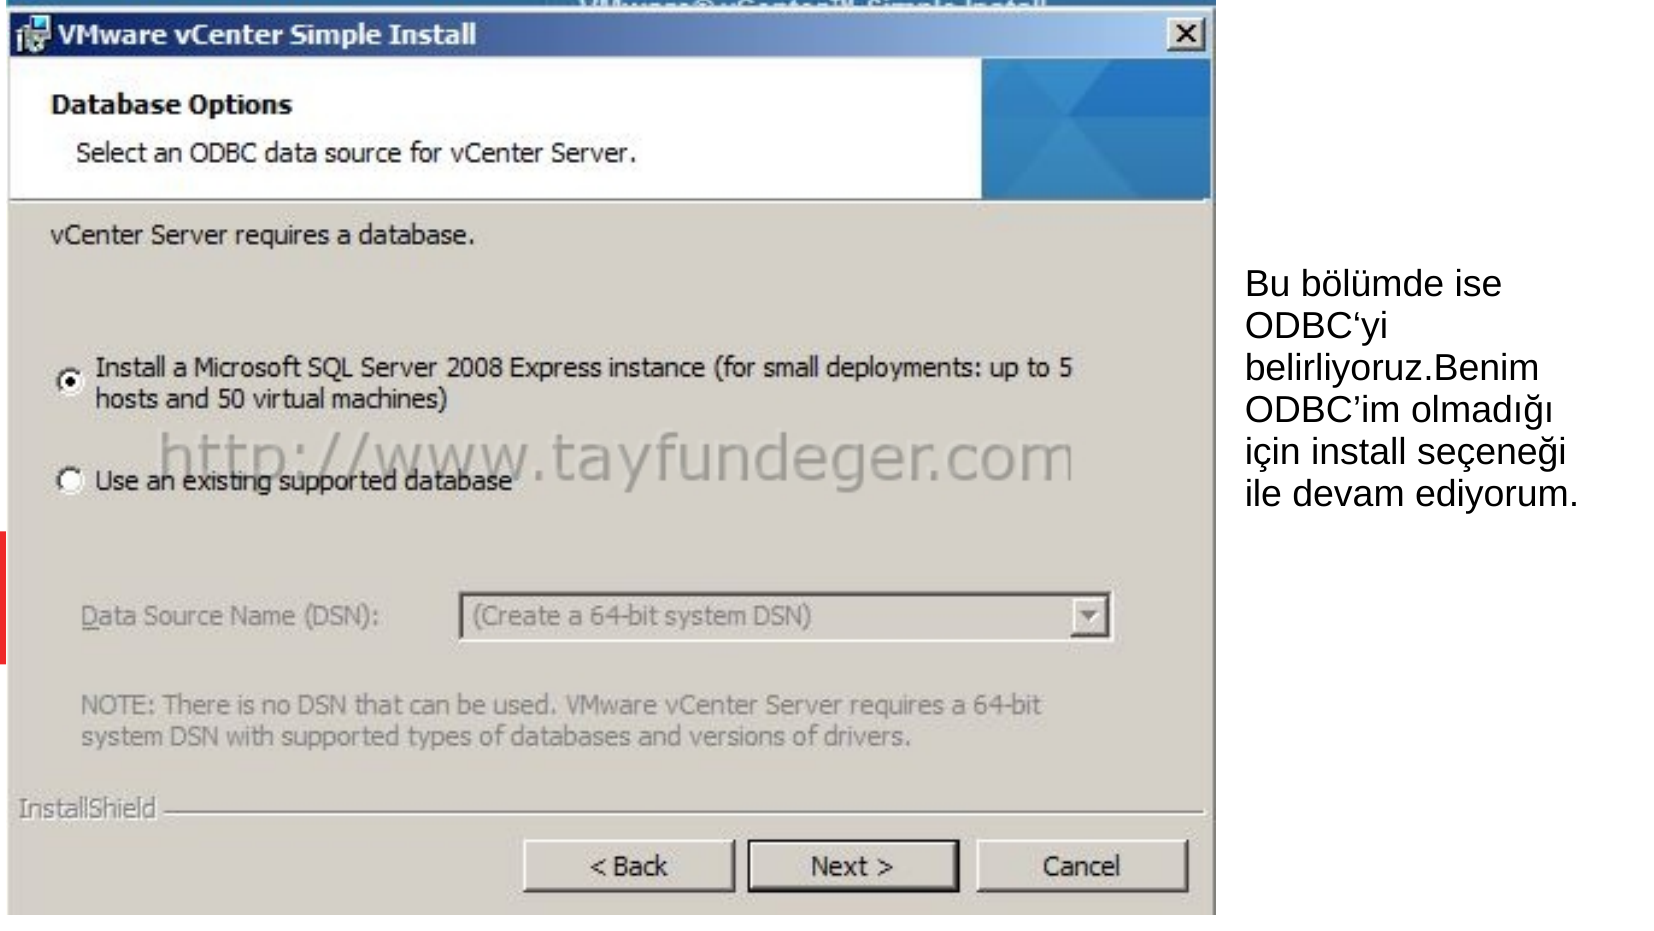

Bu bölümde ise ODBC‘yi belirliyoruz.Benim ODBC’im olmadığı için install seçeneği ile devam ediyorum.